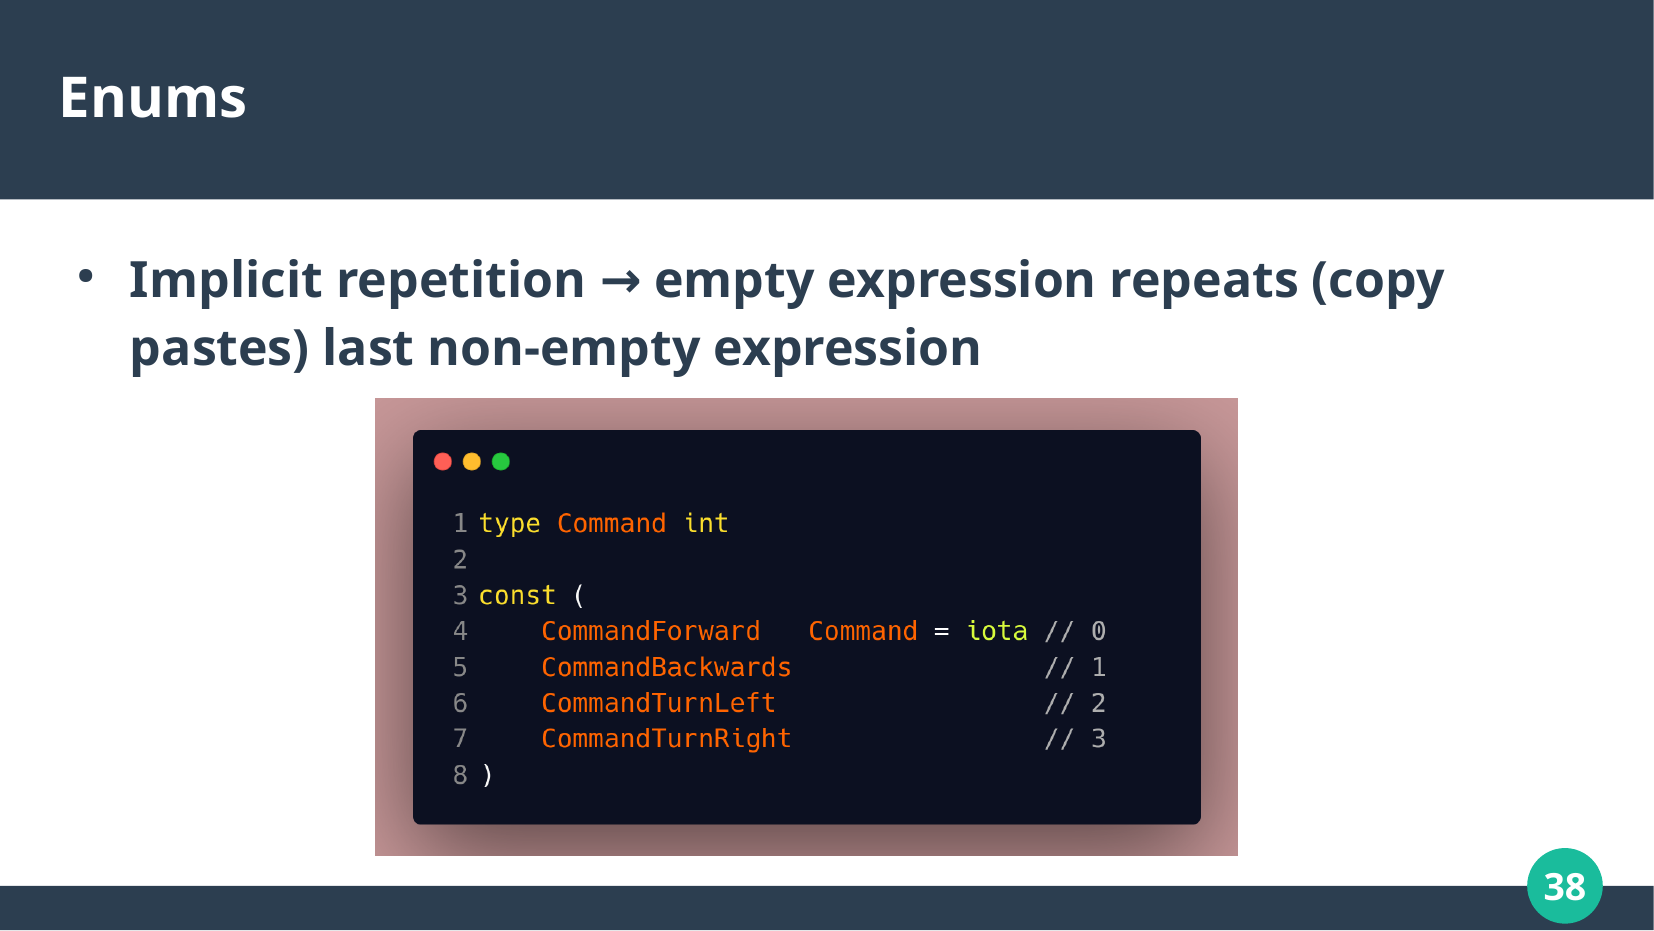

# Enums
Implicit repetition → empty expression repeats (copy pastes) last non-empty expression